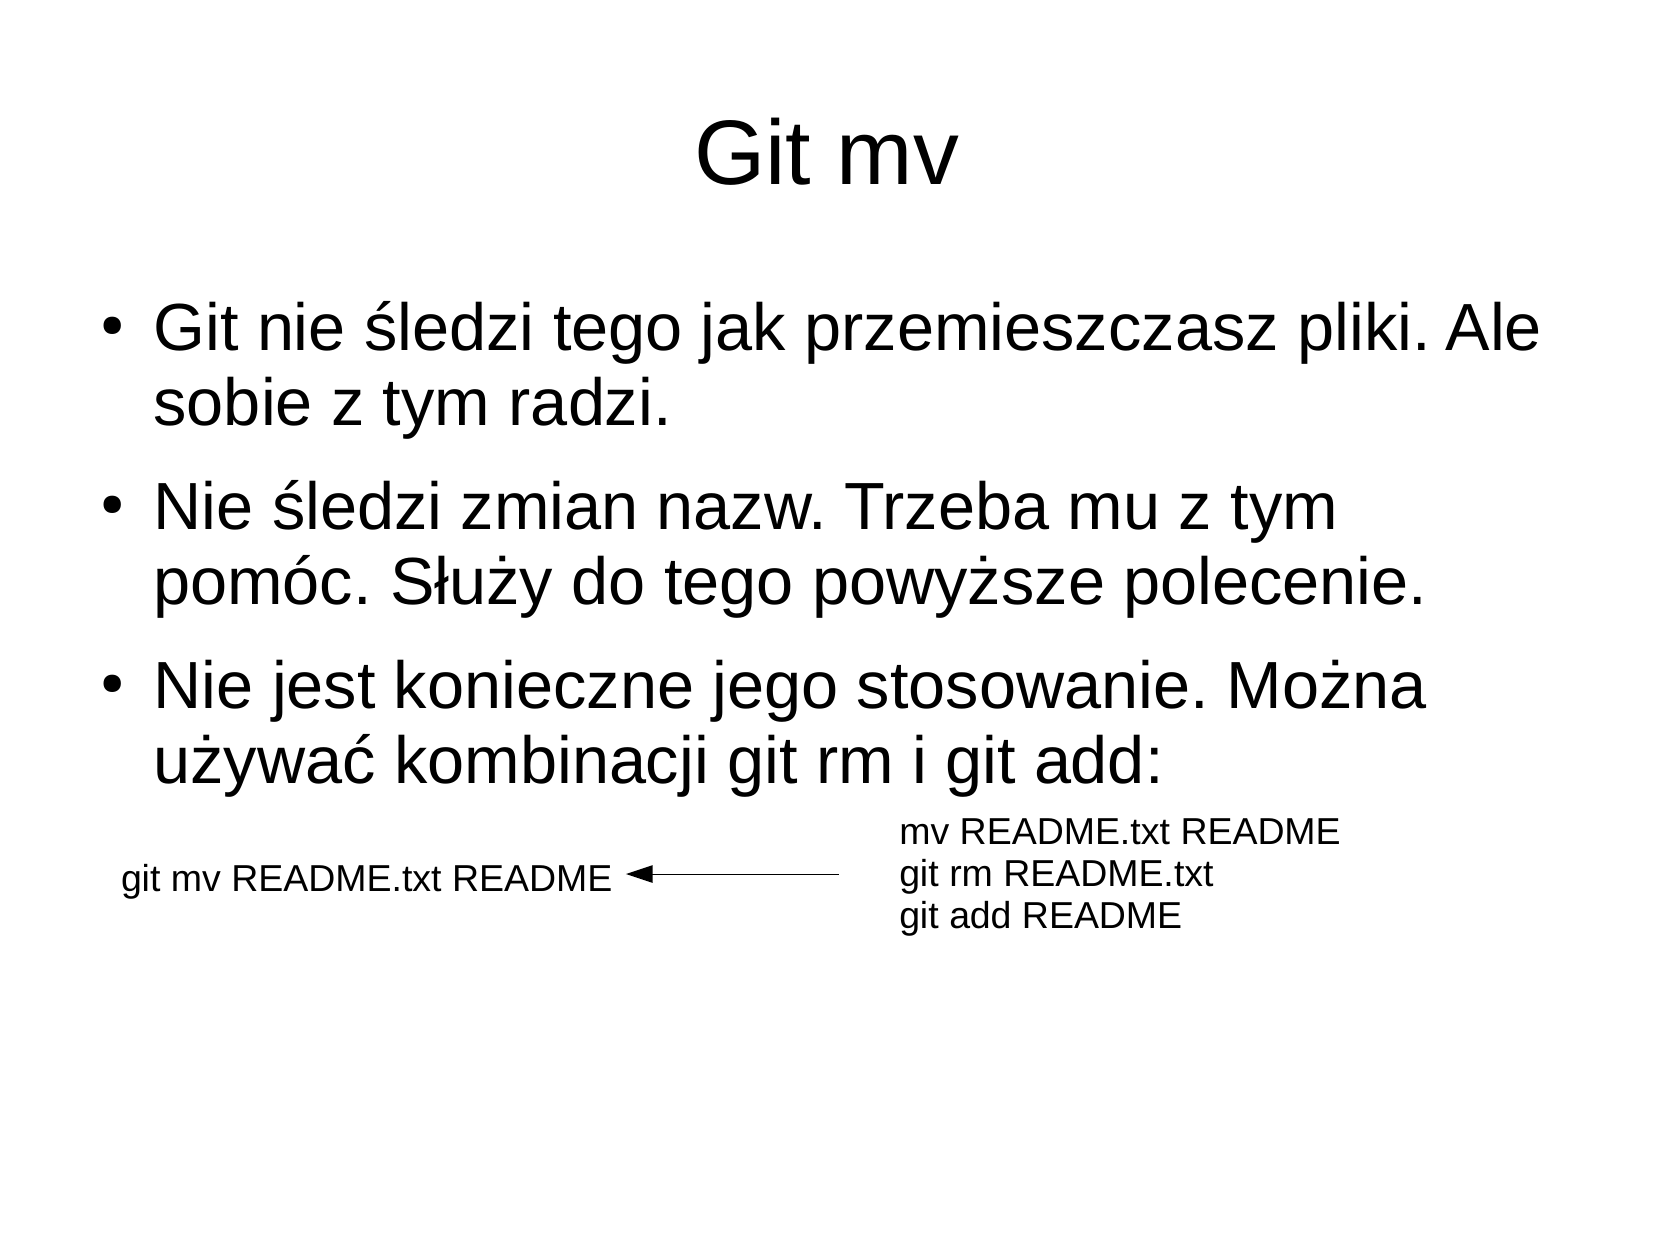

# Git mv
Git nie śledzi tego jak przemieszczasz pliki. Ale sobie z tym radzi.
Nie śledzi zmian nazw. Trzeba mu z tym pomóc. Służy do tego powyższe polecenie.
Nie jest konieczne jego stosowanie. Można używać kombinacji git rm i git add:
 mv README.txt README
 git rm README.txt
 git add README
git mv README.txt README